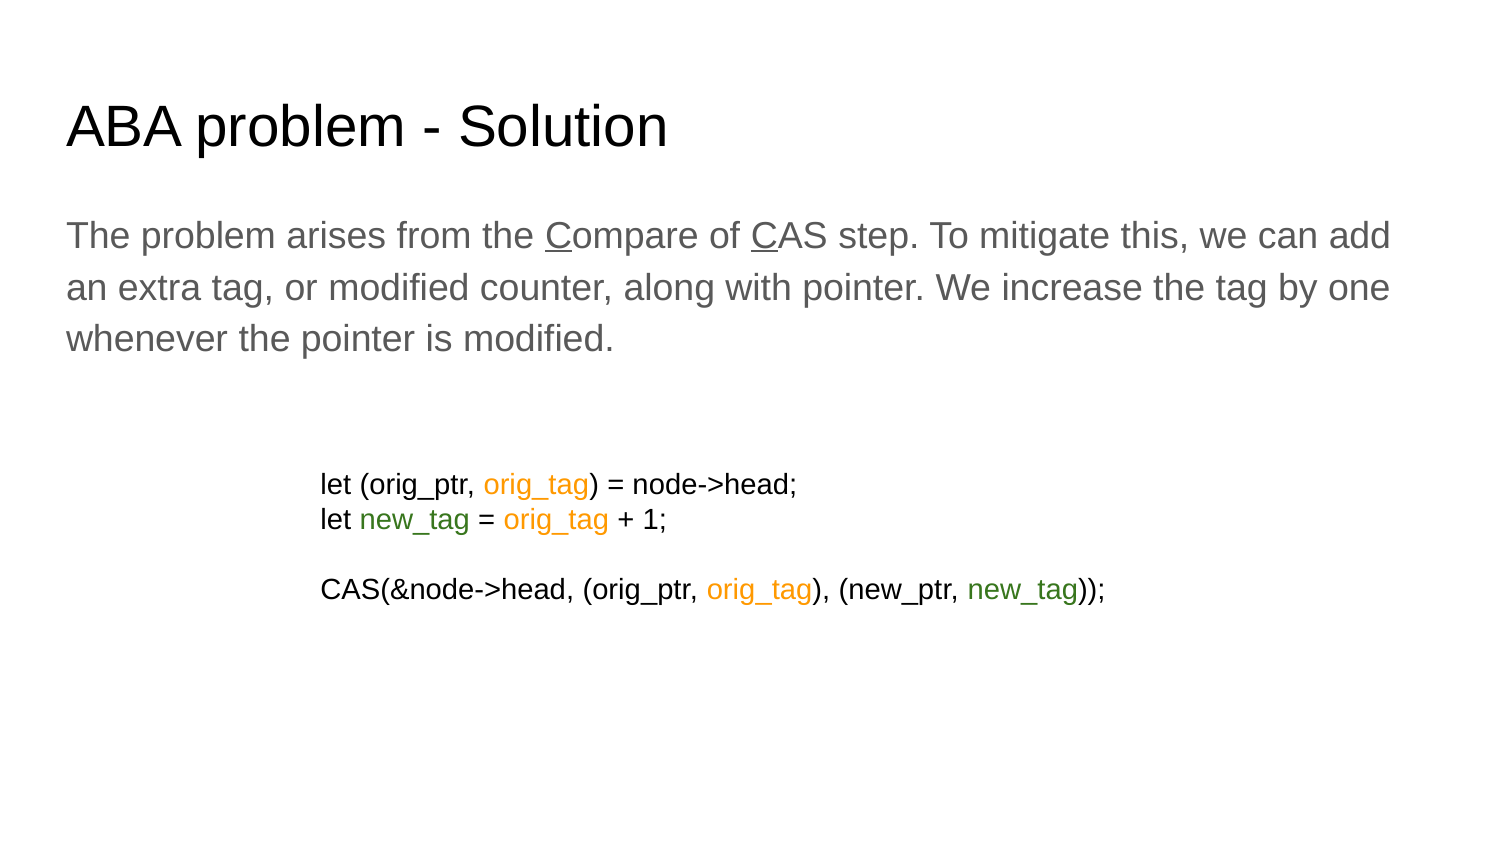

# ABA problem - Solution
The problem arises from the Compare of CAS step. To mitigate this, we can add an extra tag, or modified counter, along with pointer. We increase the tag by one whenever the pointer is modified.
let (orig_ptr, orig_tag) = node->head;
let new_tag = orig_tag + 1;
CAS(&node->head, (orig_ptr, orig_tag), (new_ptr, new_tag));